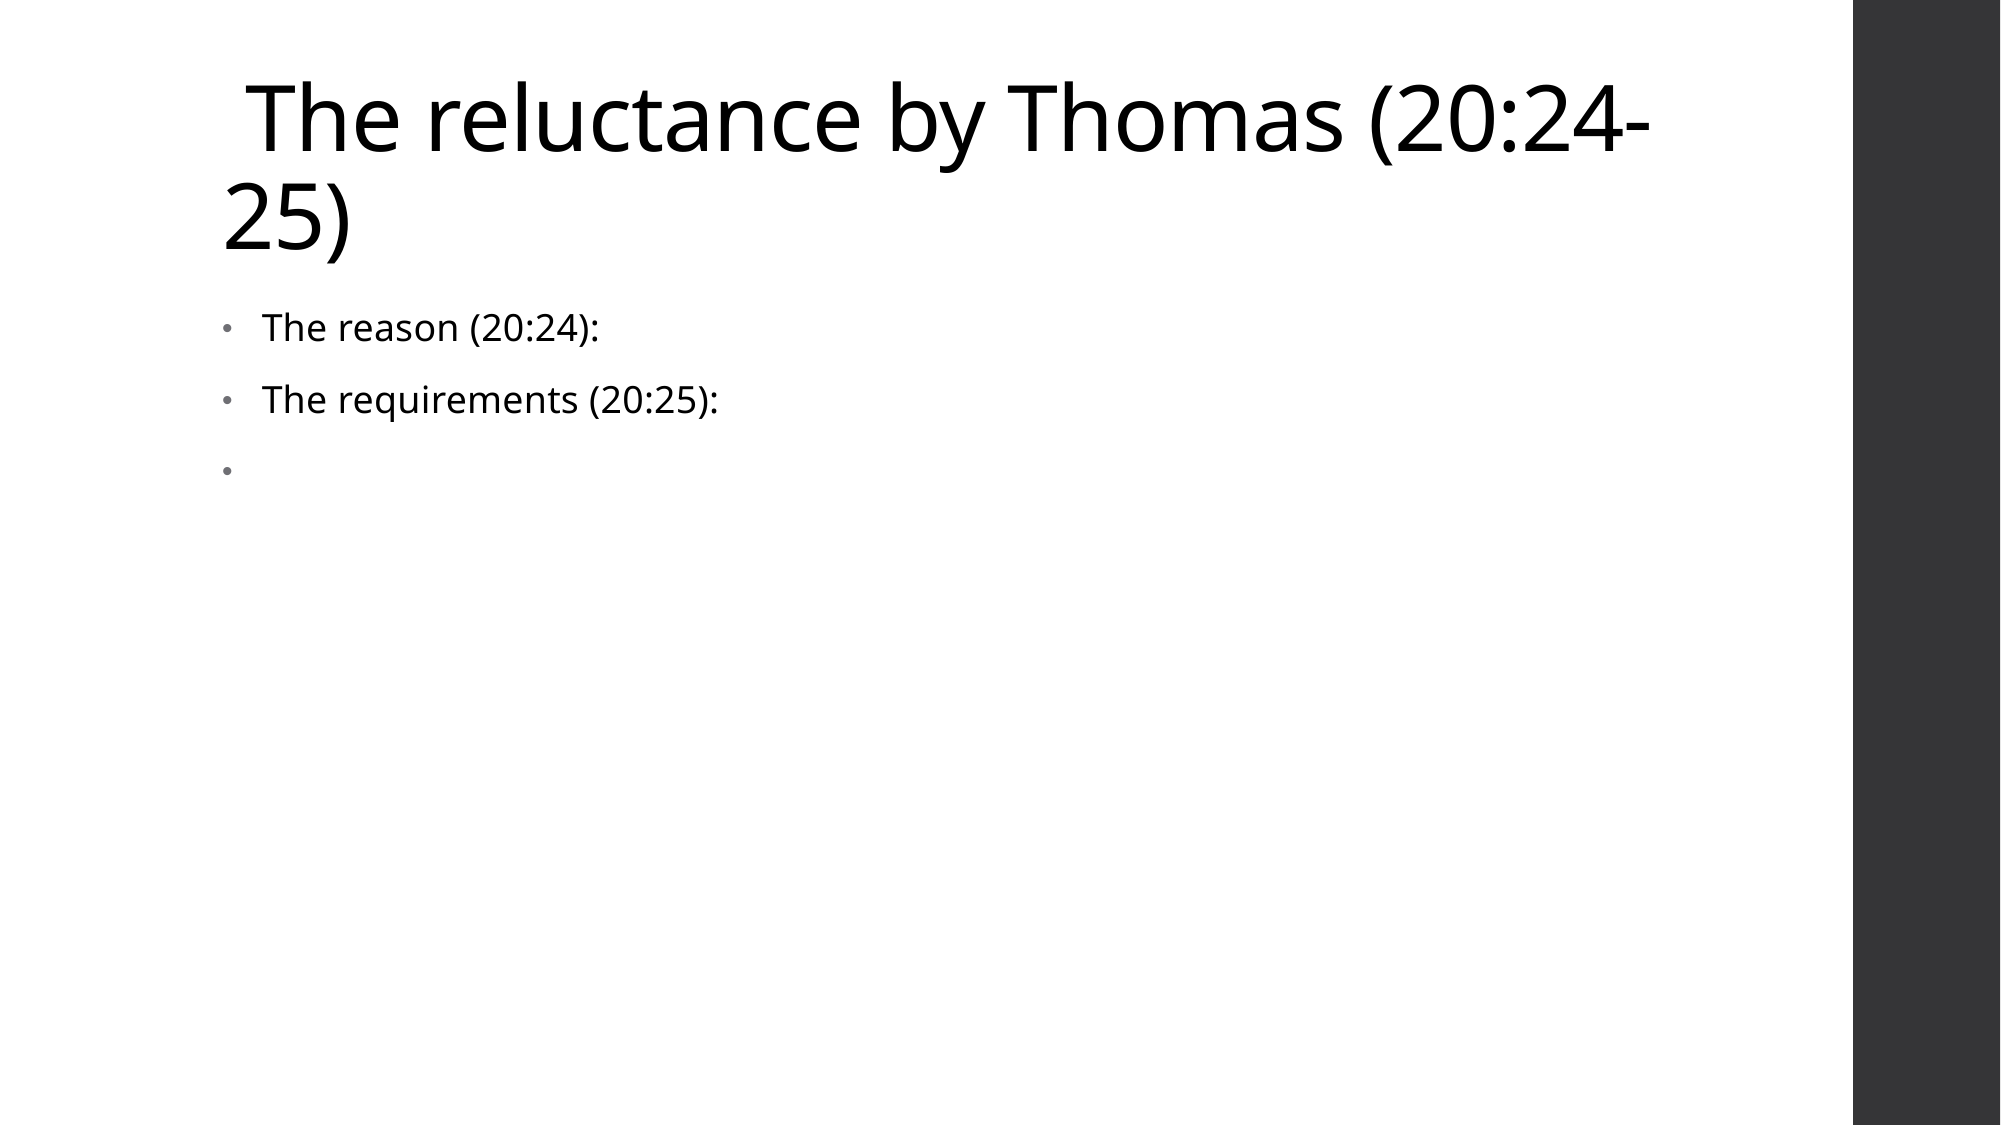

# The reluctance by Thomas (20:24-25)
 The reason (20:24):
 The requirements (20:25):